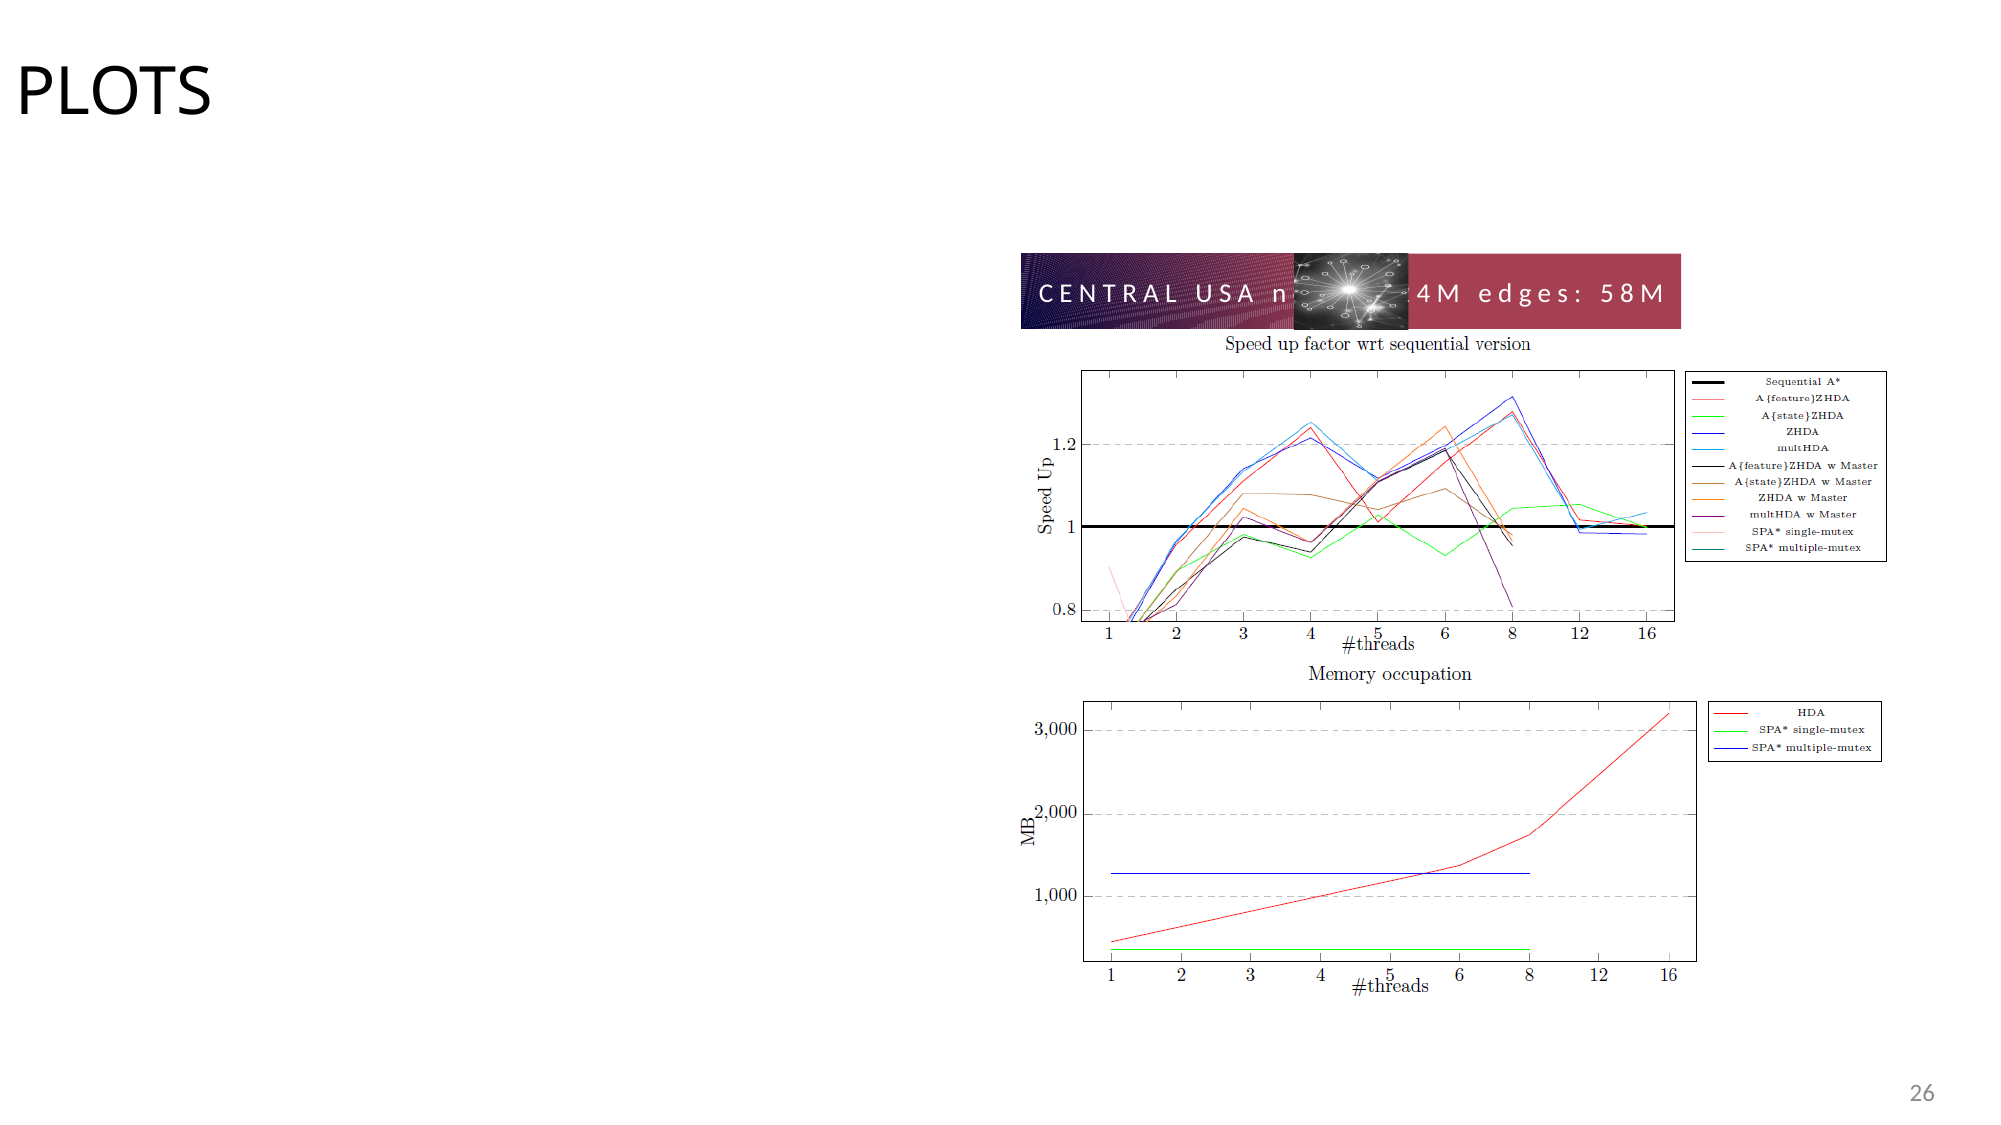

# PLOTS
CENTRAL USA nodes: 24M edges: 58M